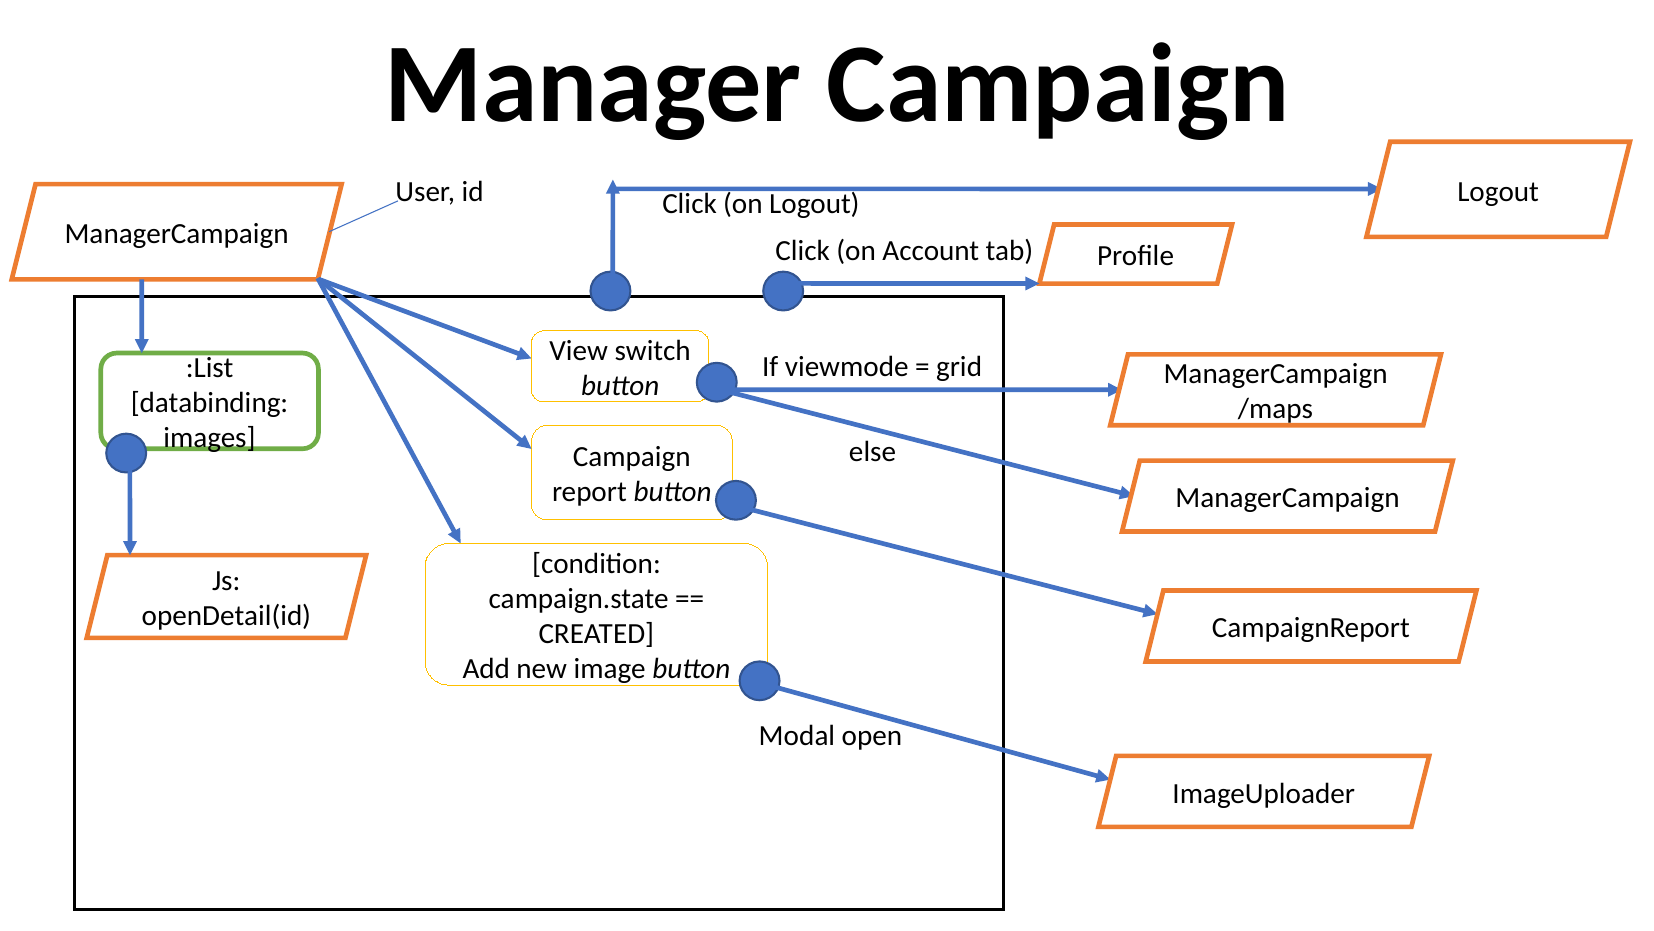

# Manager Campaign
Logout
User, id
Click (on Logout)
ManagerCampaign
Click (on Account tab)
Profile
View switch button
If viewmode = grid
:List
[databinding: images]
ManagerCampaign/maps
Campaign report button
else
ManagerCampaign
[condition: campaign.state == CREATED]
Add new image button
Js: openDetail(id)
CampaignReport
Modal open
ImageUploader